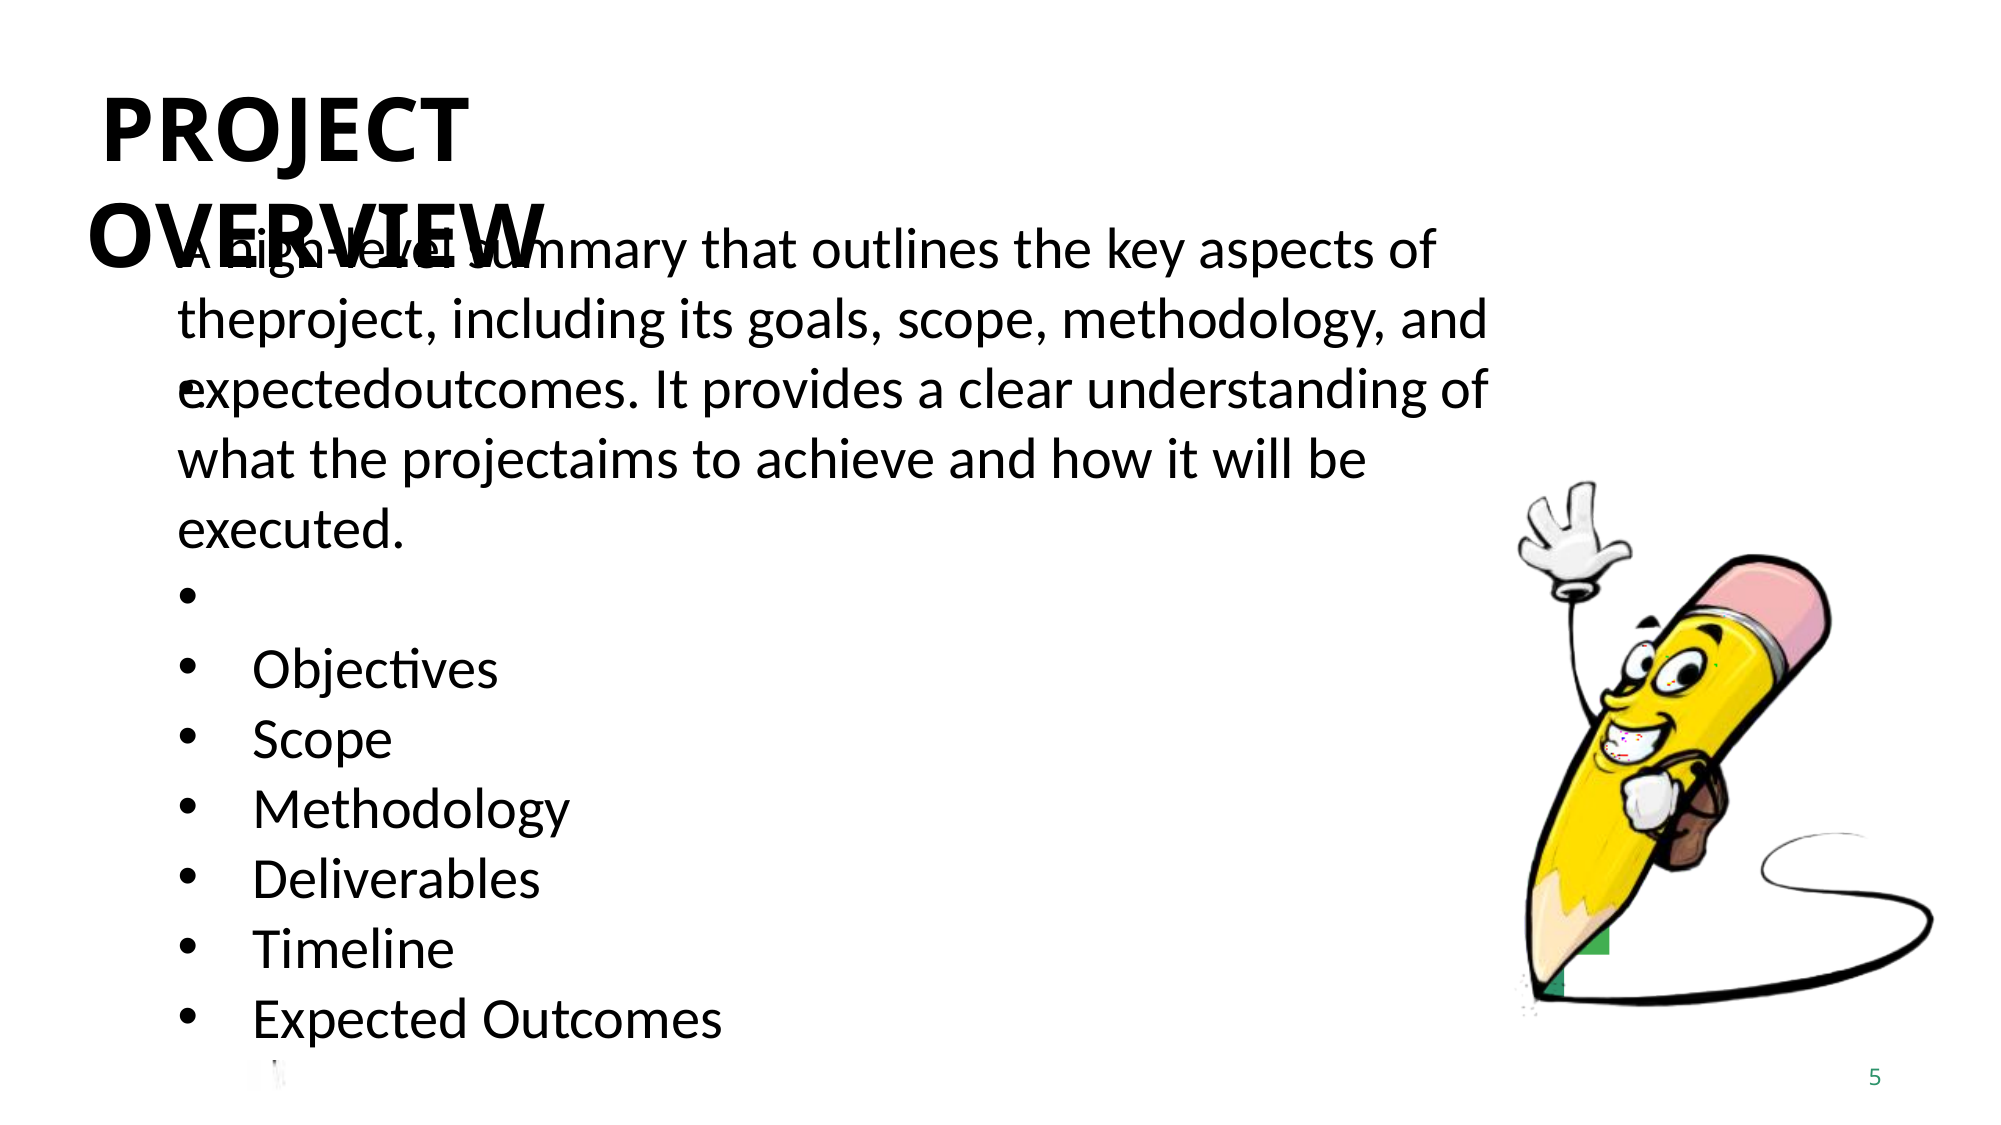

# PROJECT	OVERVIEW
A high-level summary that outlines the key aspects of theproject, including its goals, scope, methodology, and expectedoutcomes. It provides a clear understanding of what the projectaims to achieve and how it will be executed.
Objectives
Scope
Methodology
Deliverables
Timeline
Expected Outcomes
.